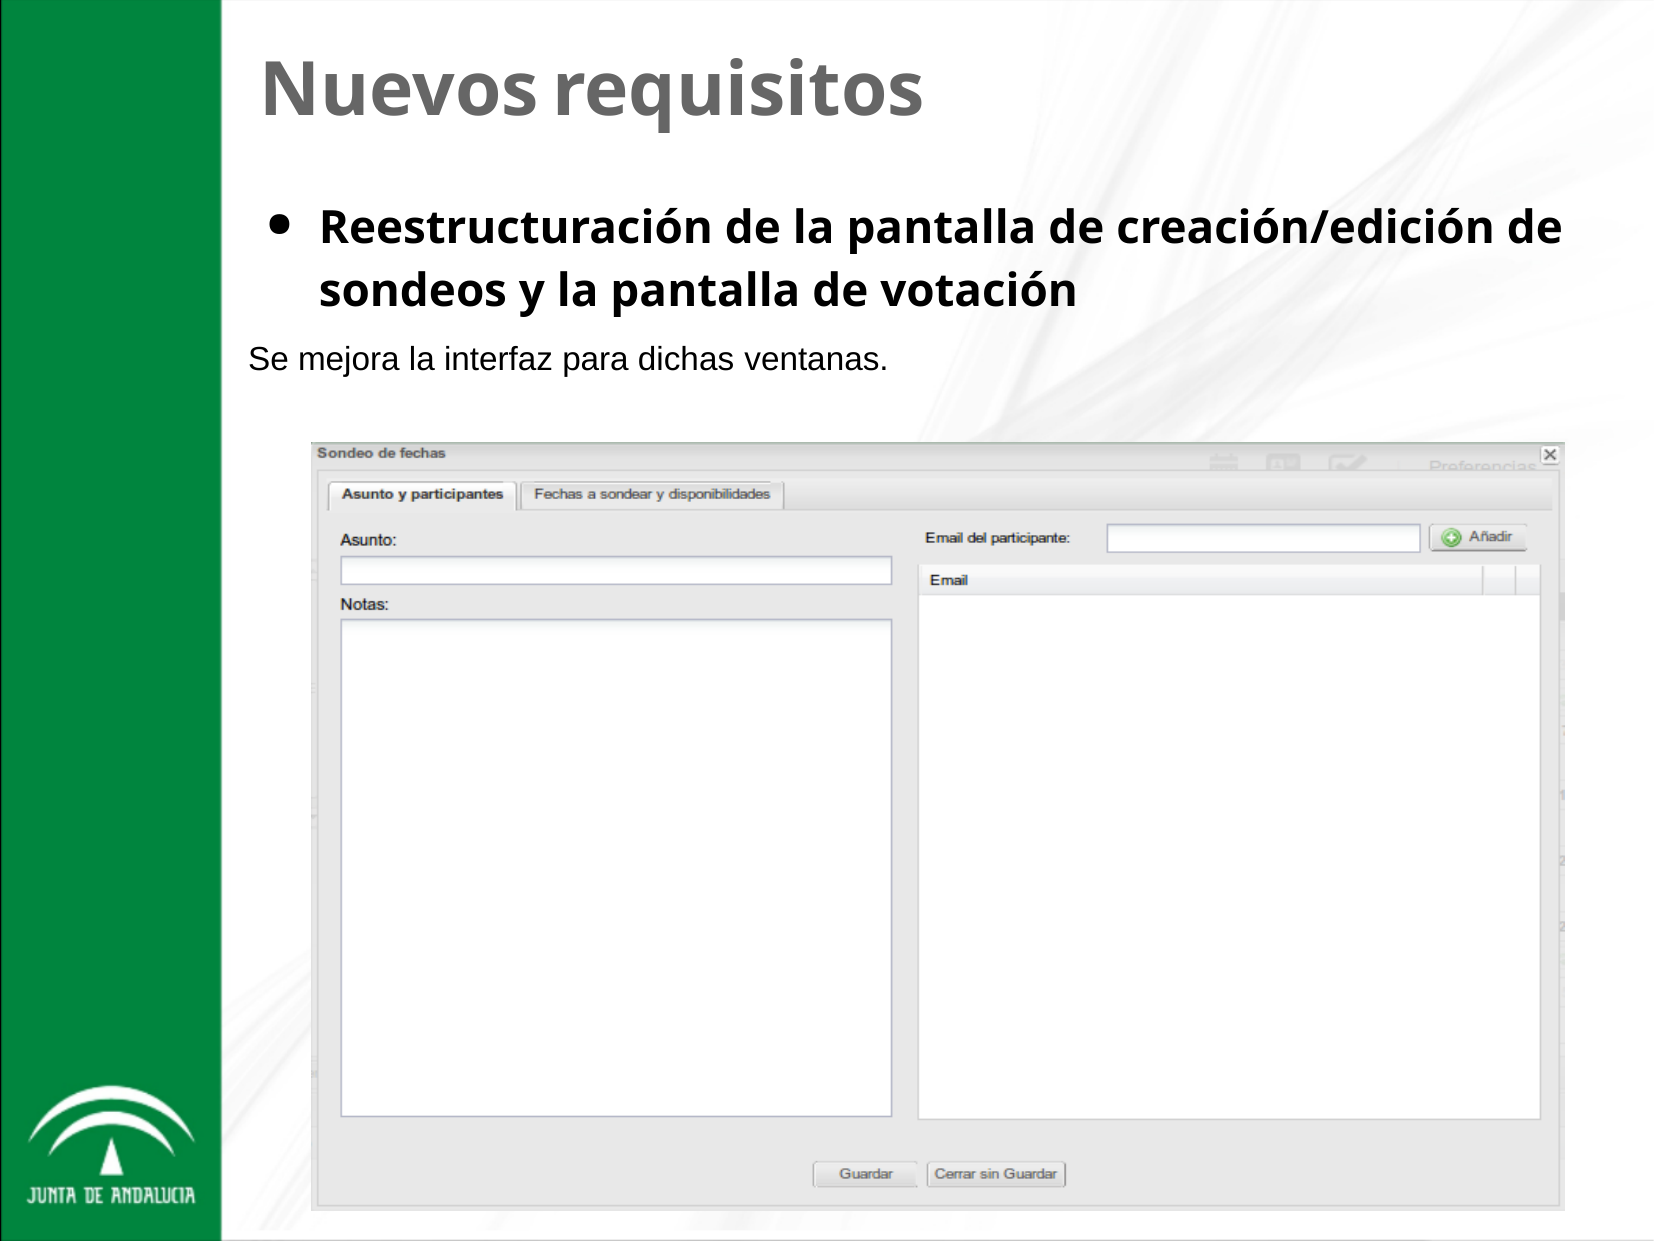

Nuevos requisitos
#
Reestructuración de la pantalla de creación/edición de sondeos y la pantalla de votación
Se mejora la interfaz para dichas ventanas.